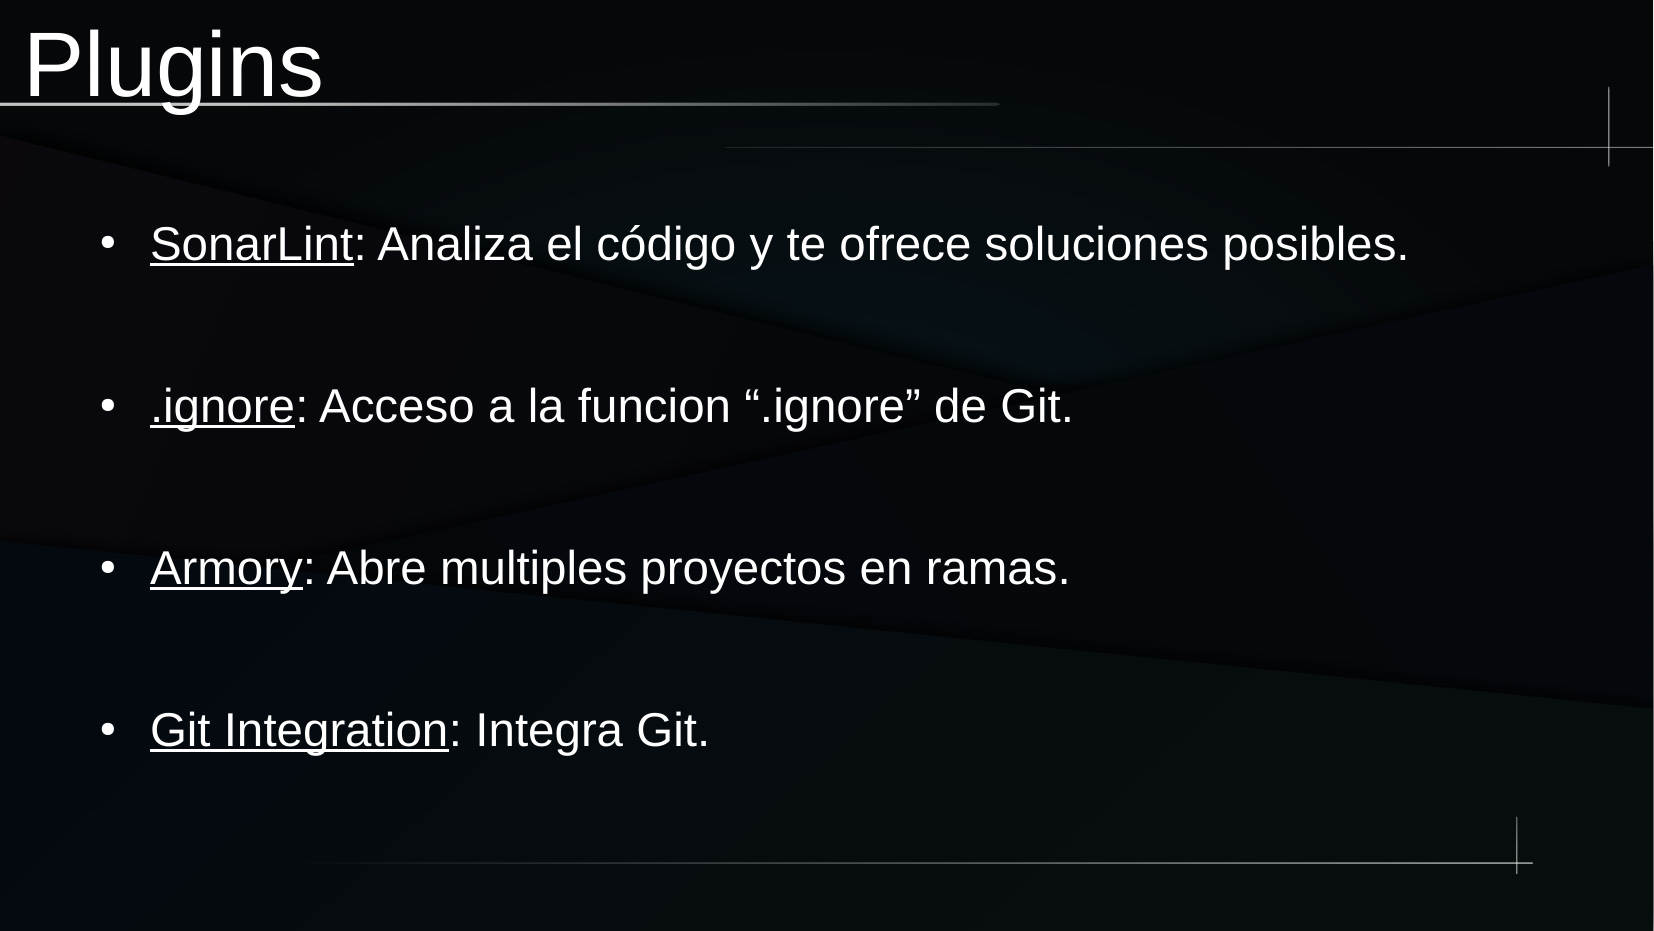

# Plugins
SonarLint: Analiza el código y te ofrece soluciones posibles.
.ignore: Acceso a la funcion “.ignore” de Git.
Armory: Abre multiples proyectos en ramas.
Git Integration: Integra Git.